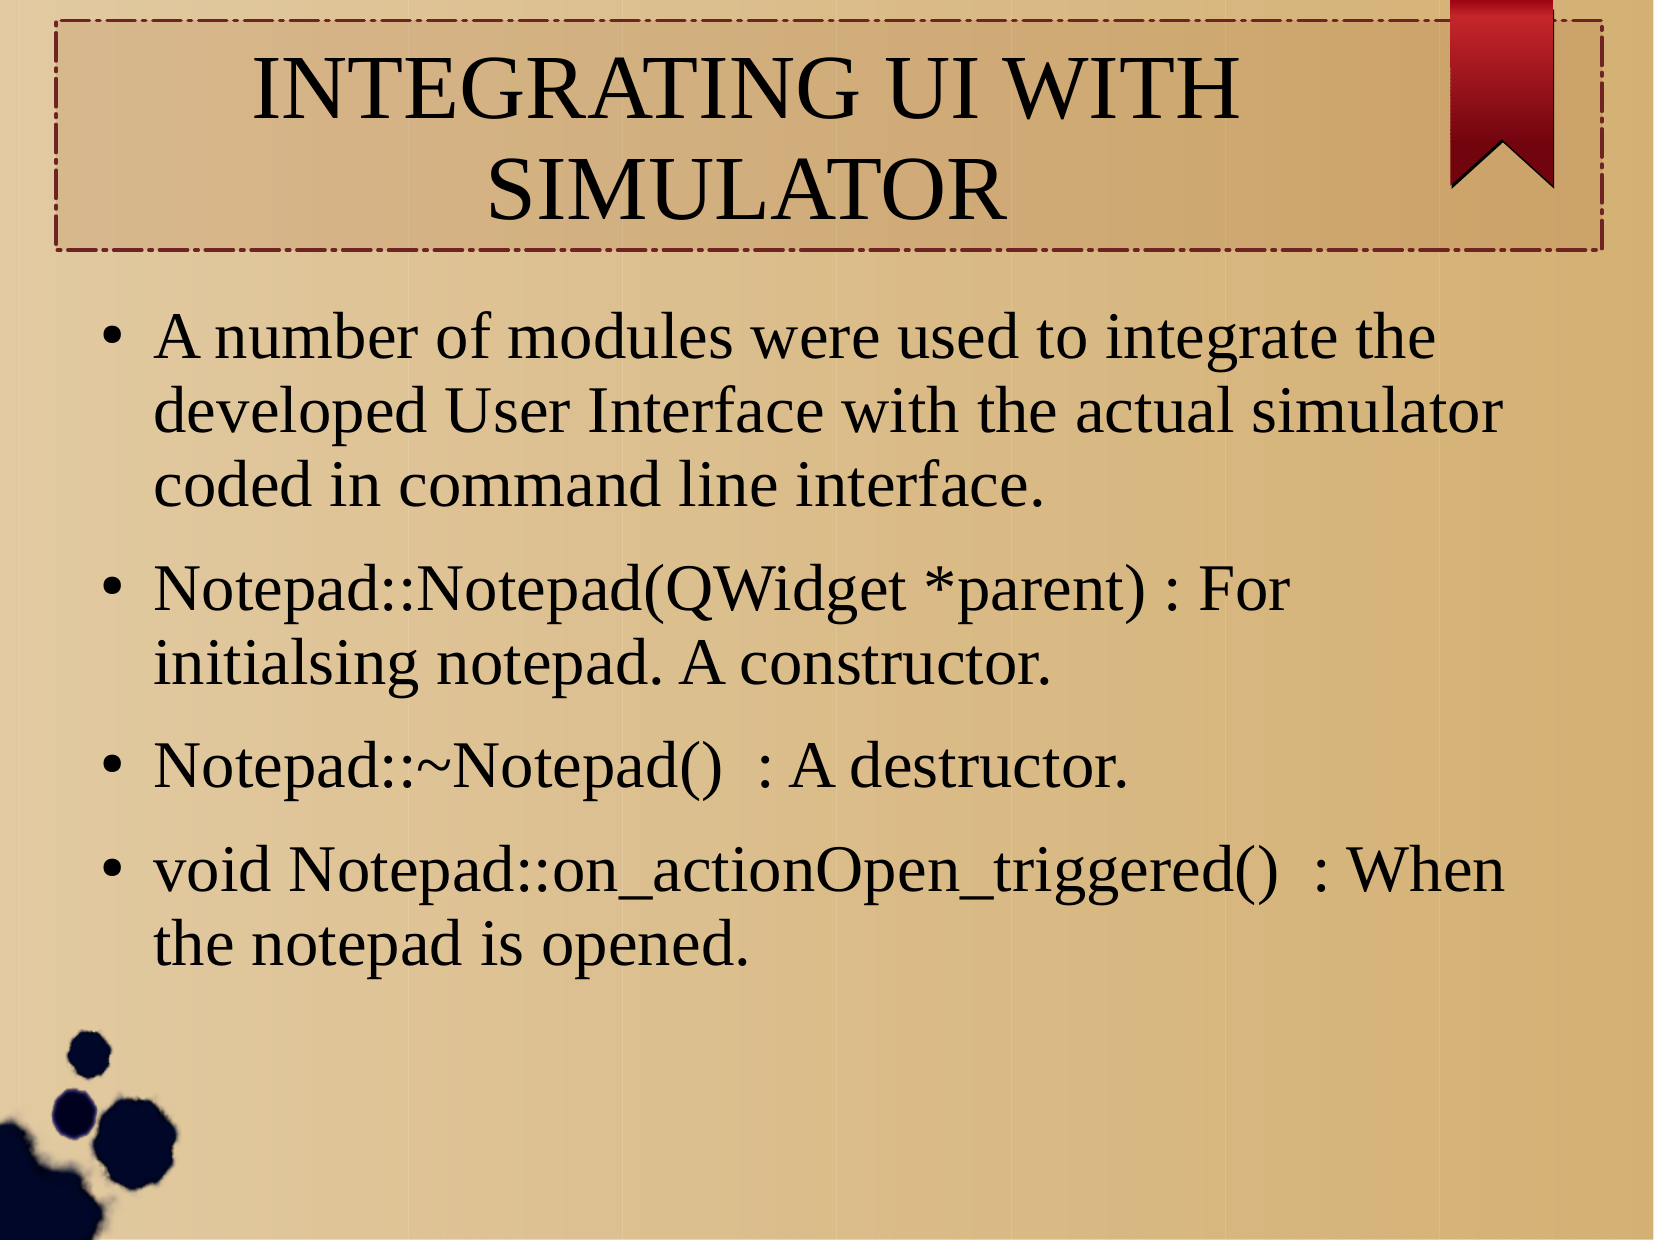

# INTEGRATING UI WITH SIMULATOR
A number of modules were used to integrate the developed User Interface with the actual simulator coded in command line interface.
Notepad::Notepad(QWidget *parent) : For initialsing notepad. A constructor.
Notepad::~Notepad() : A destructor.
void Notepad::on_actionOpen_triggered() : When the notepad is opened.